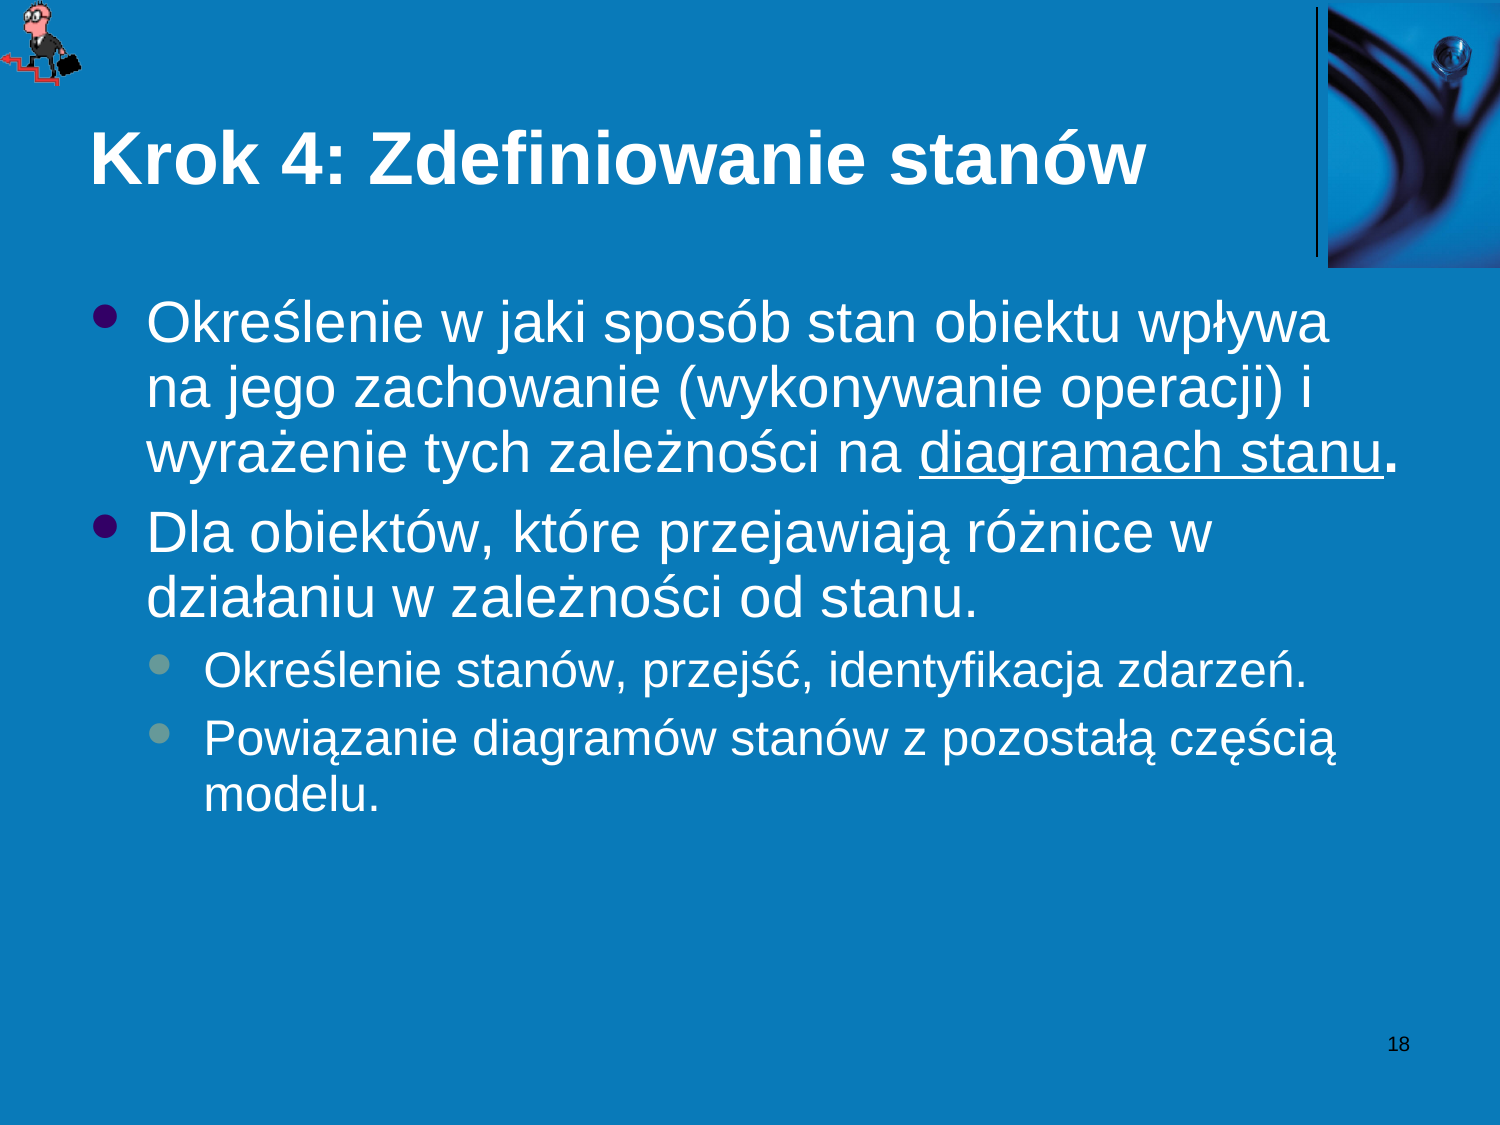

# Krok 4: Zdefiniowanie stanów
Określenie w jaki sposób stan obiektu wpływa na jego zachowanie (wykonywanie operacji) i wyrażenie tych zależności na diagramach stanu.
Dla obiektów, które przejawiają różnice w działaniu w zależności od stanu.
Określenie stanów, przejść, identyfikacja zdarzeń.
Powiązanie diagramów stanów z pozostałą częścią modelu.
18